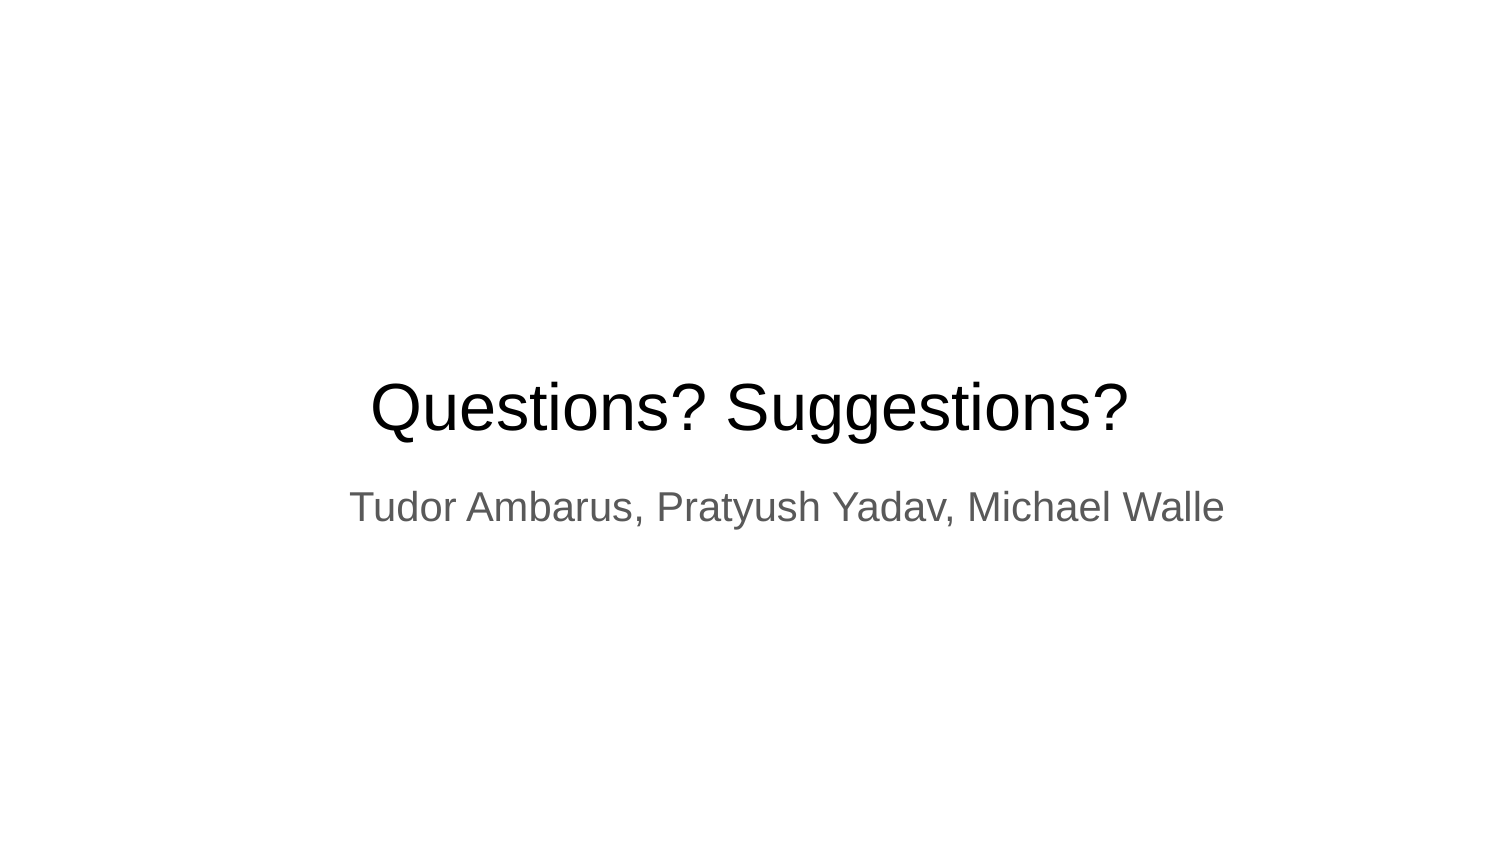

# Questions? Suggestions?
Tudor Ambarus, Pratyush Yadav, Michael Walle